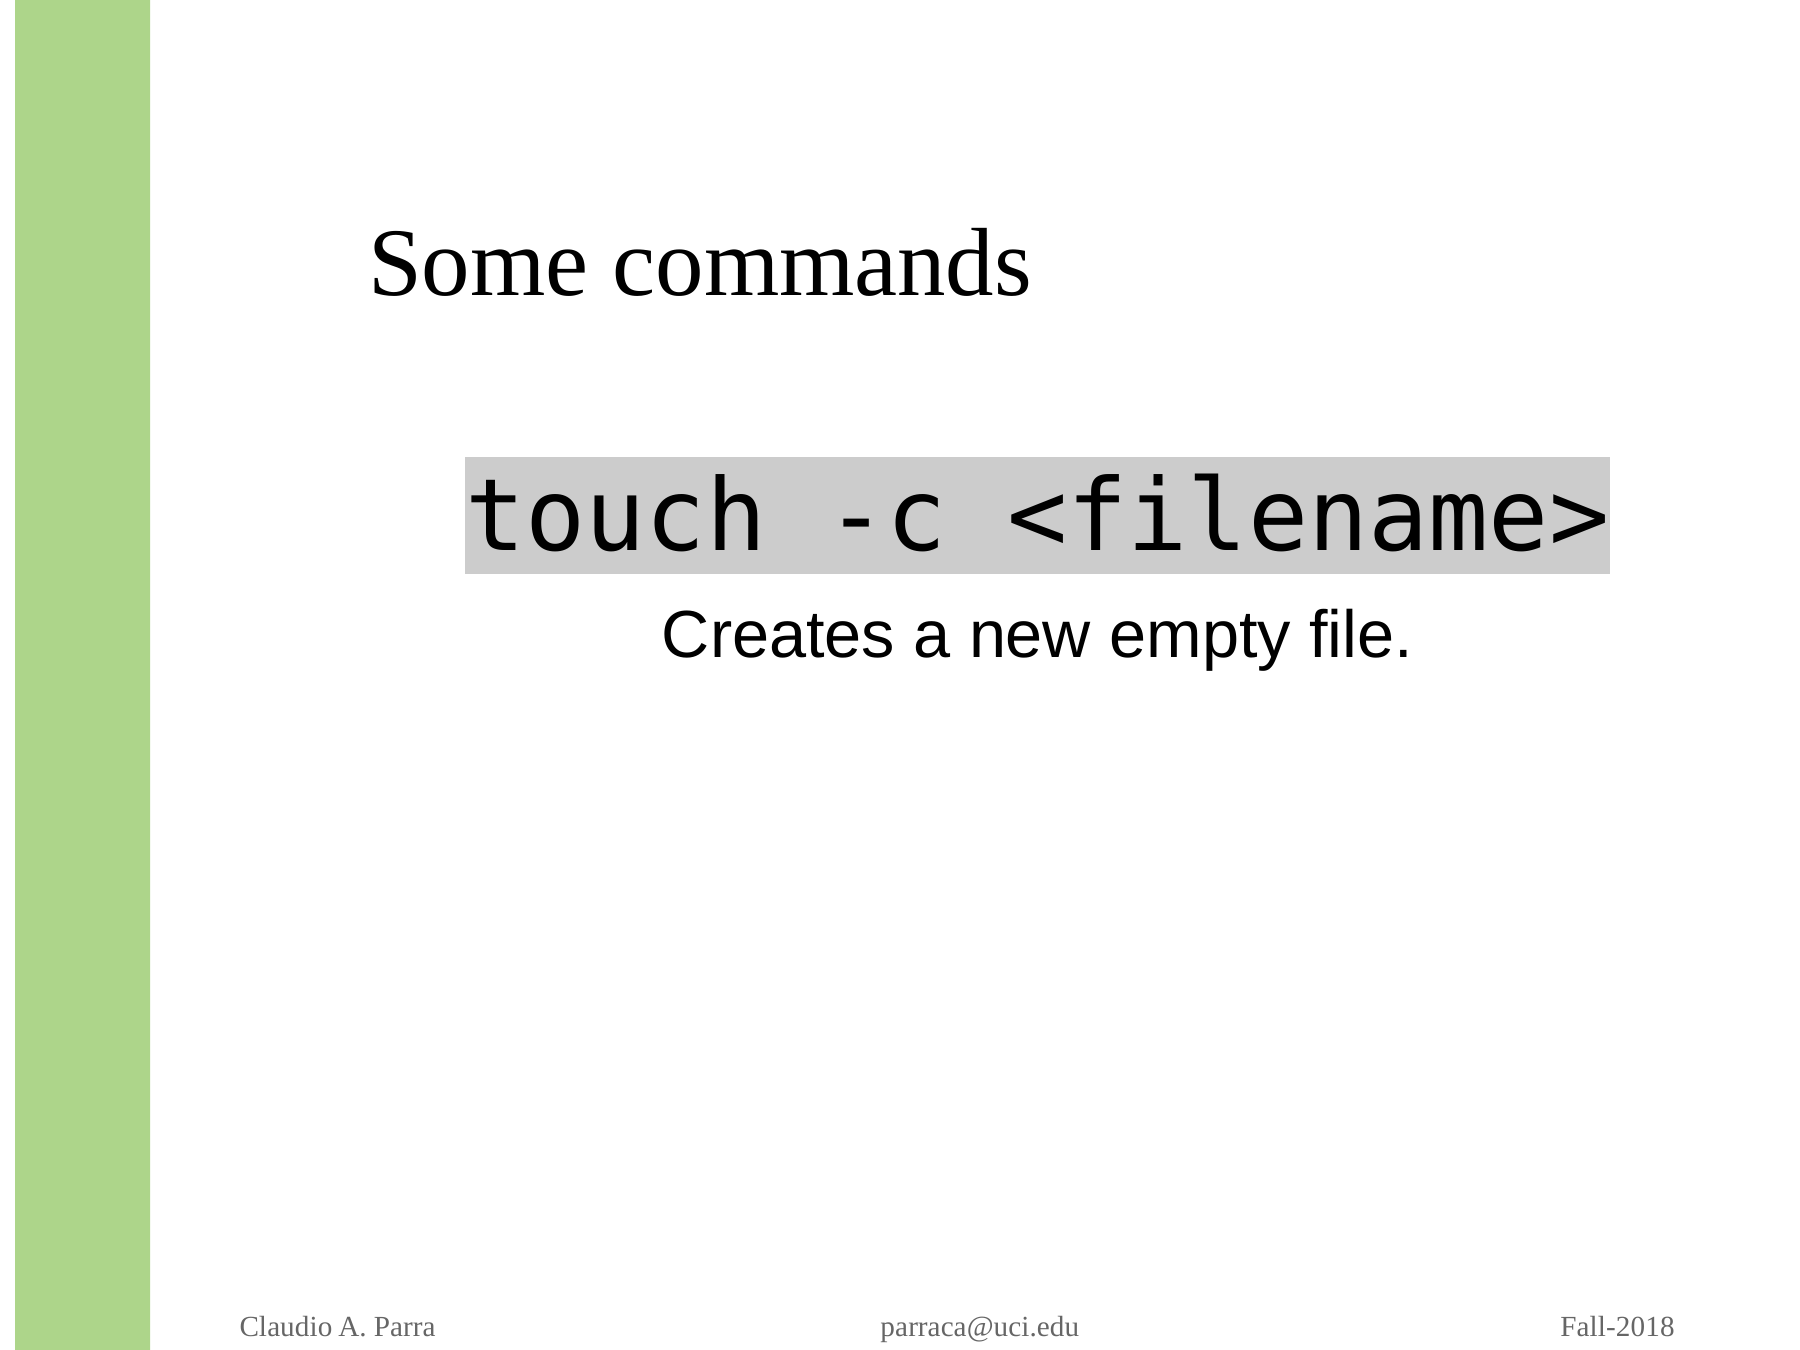

# Some commands
touch -c <filename>
Creates a new empty file.